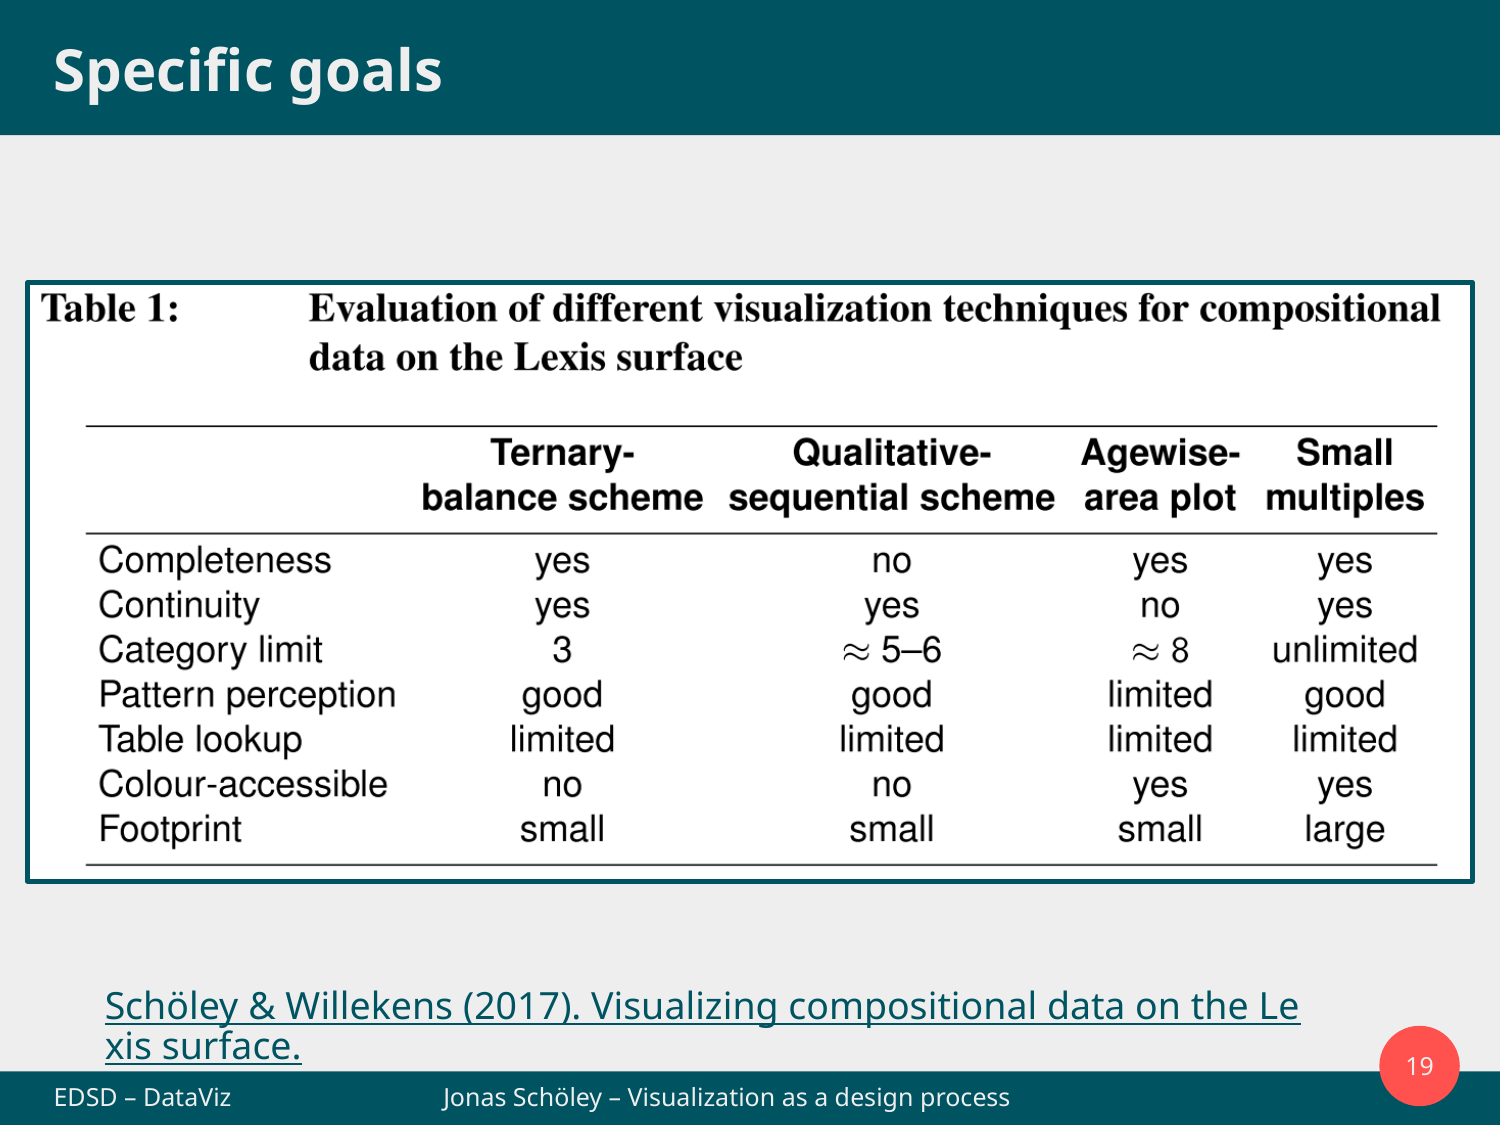

# Specific goals
Schöley & Willekens (2017). Visualizing compositional data on the Lexis surface.
19
EDSD – DataViz
Jonas Schöley – Visualization as a design process